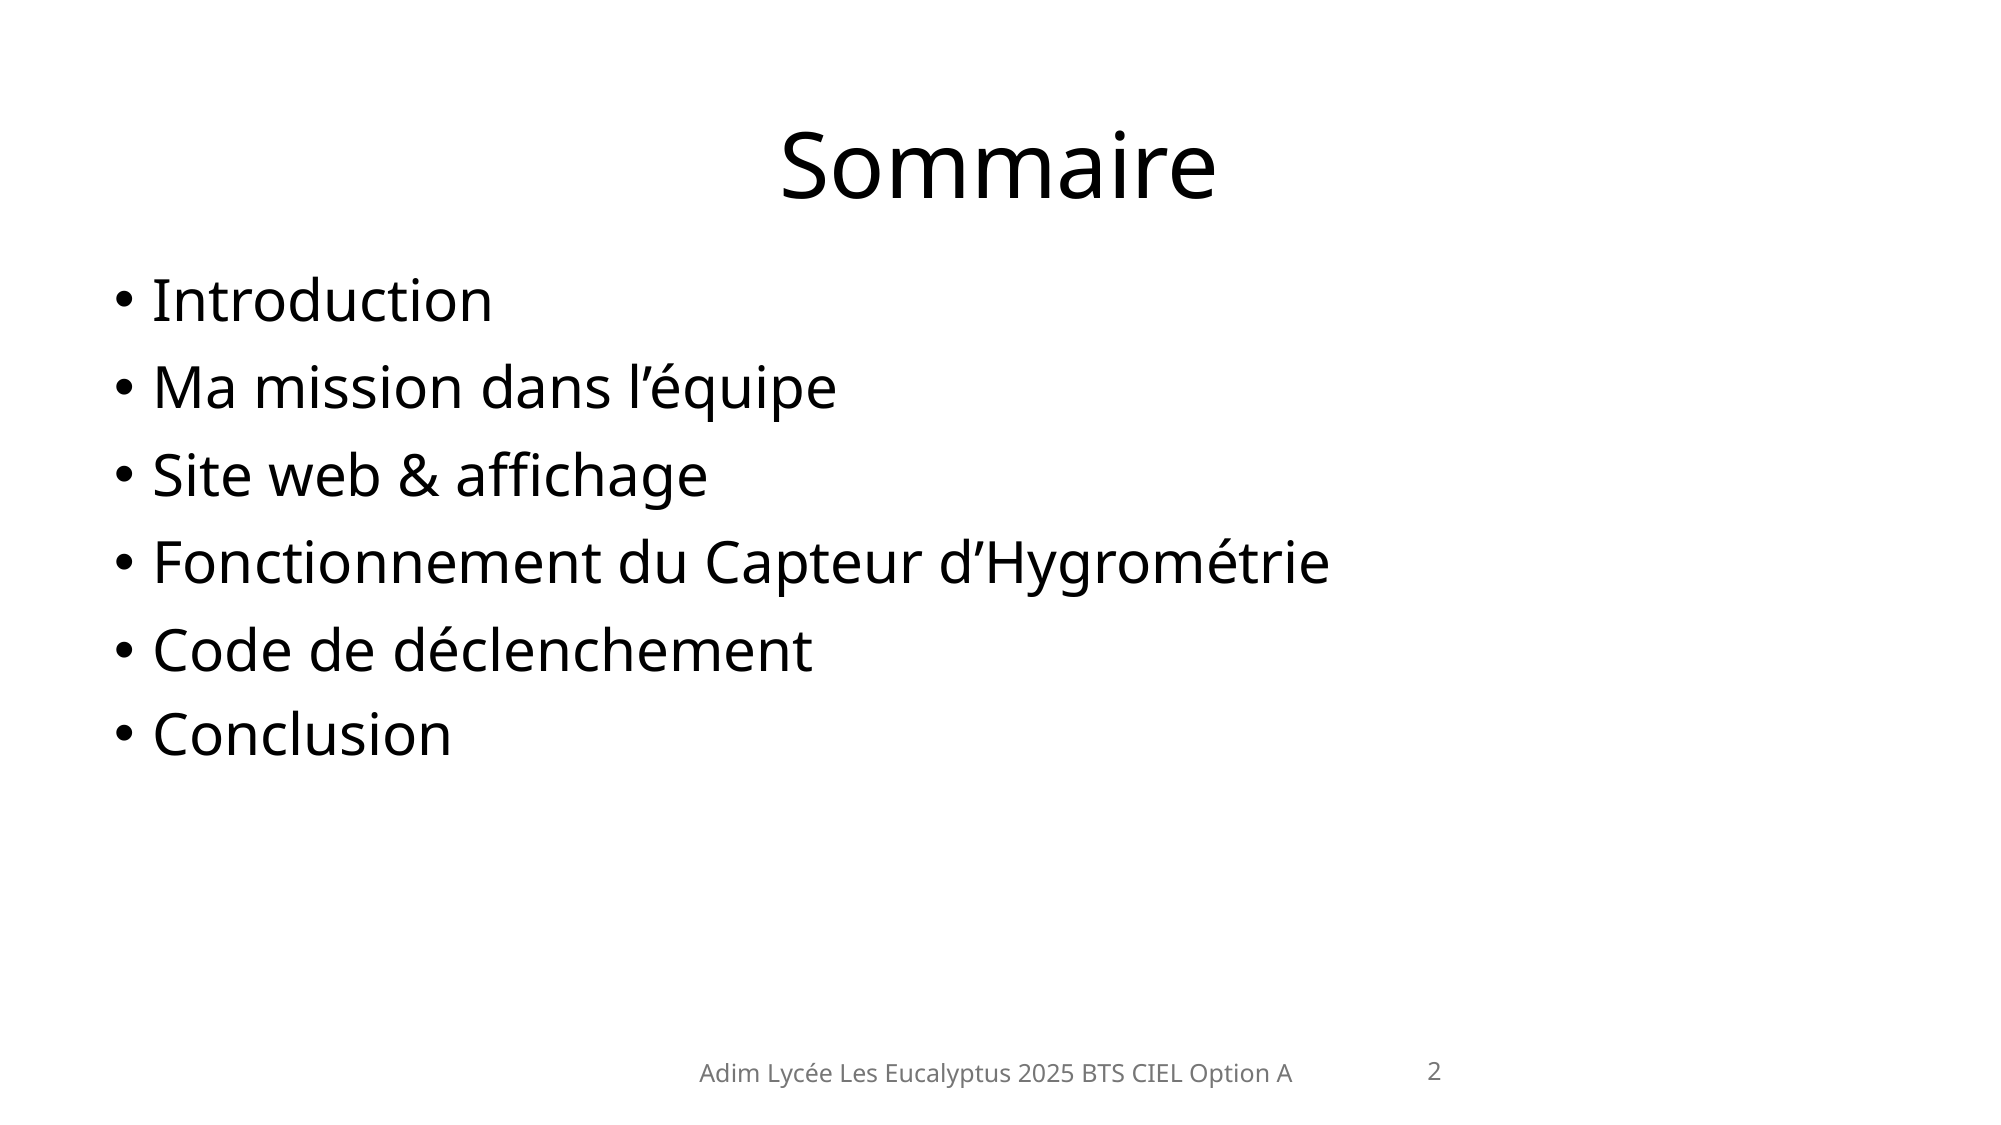

# Sommaire
Introduction
Ma mission dans l’équipe
Site web & affichage
Fonctionnement du Capteur d’Hygrométrie
Code de déclenchement
Conclusion
Adim Lycée Les Eucalyptus 2025 BTS CIEL Option A